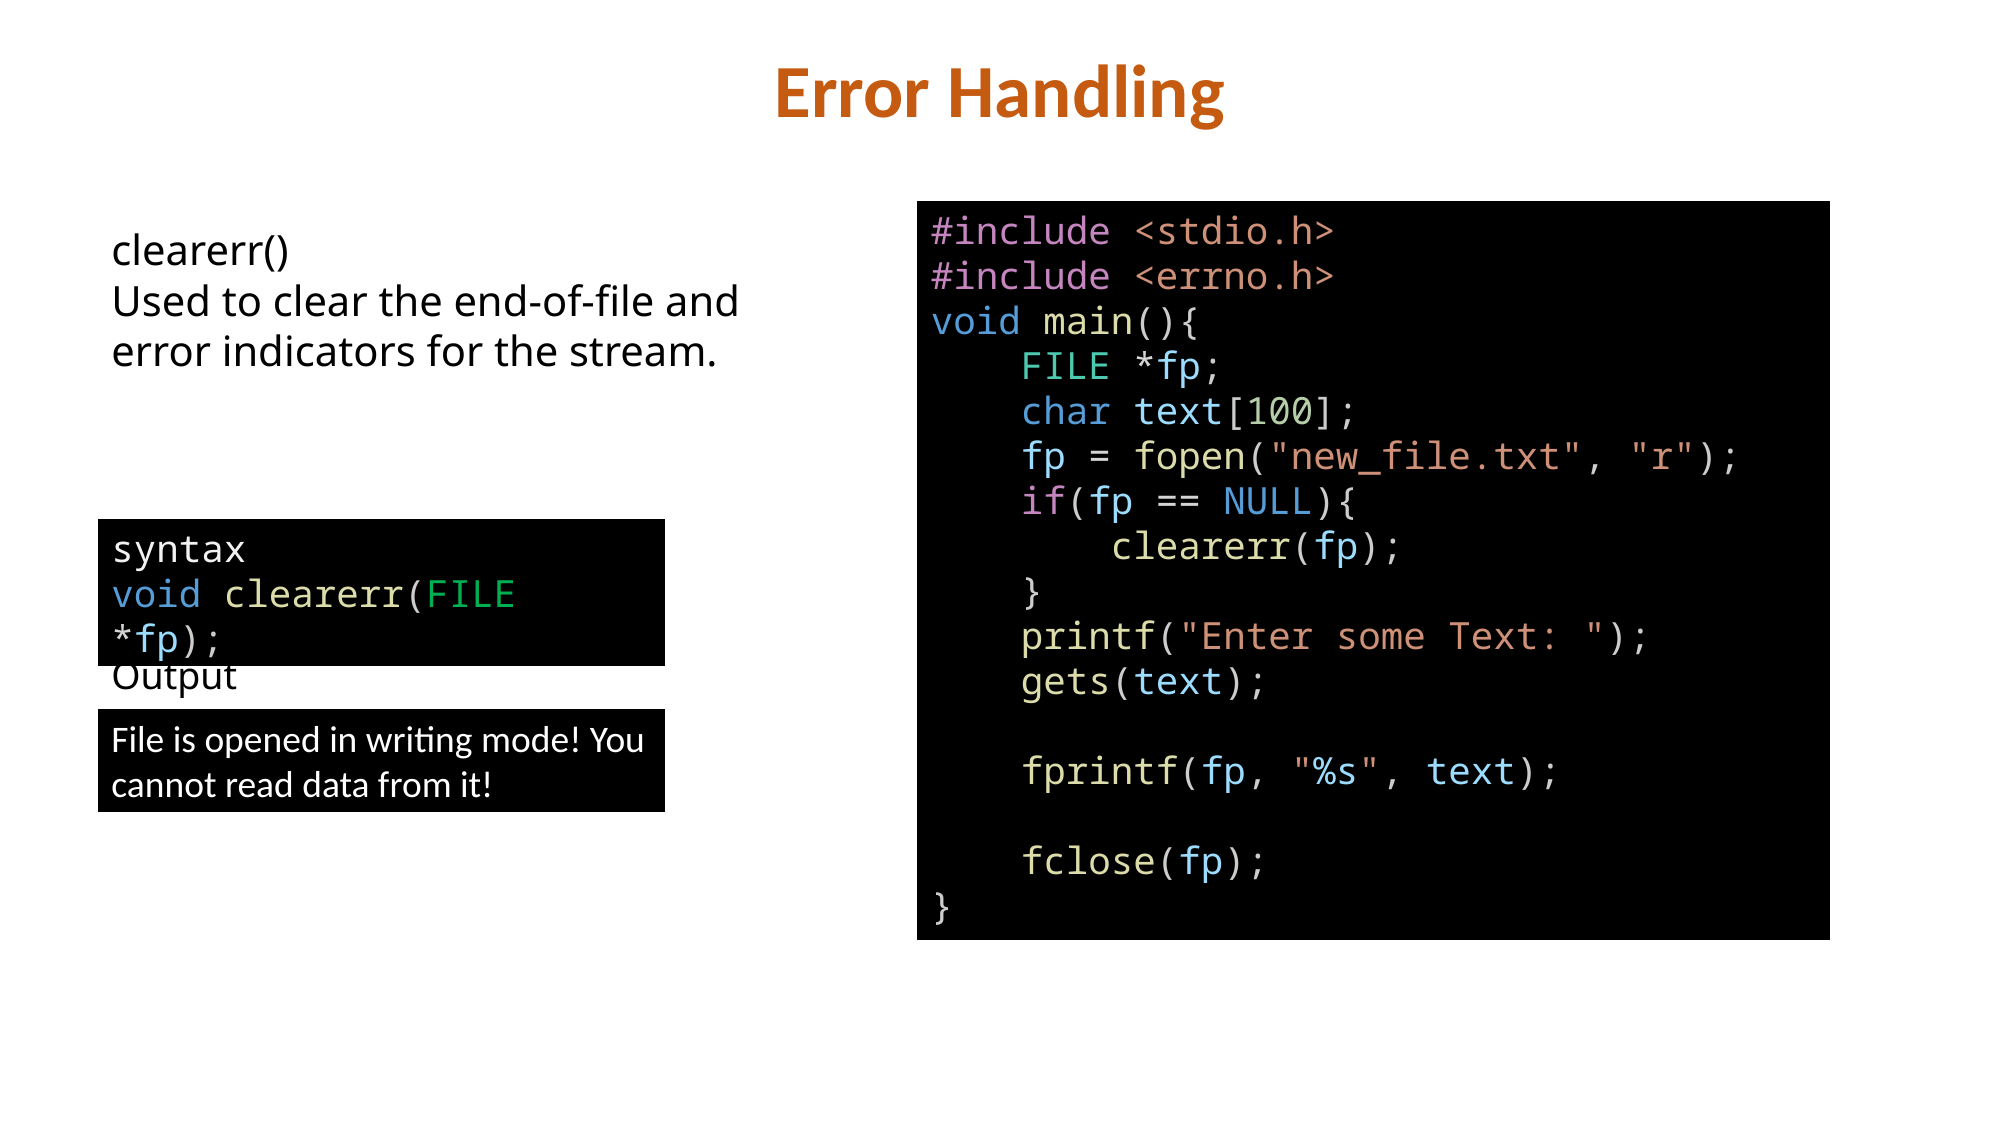

Error Handling
#include <stdio.h>
#include <errno.h>
void main(){
    FILE *fp;
    char text[100];
    fp = fopen("new_file.txt", "r");
    if(fp == NULL){
        clearerr(fp);
    }
    printf("Enter some Text: ");
    gets(text);
    fprintf(fp, "%s", text);
    fclose(fp);
}
clearerr()
Used to clear the end-of-file and error indicators for the stream.
syntax
void clearerr(FILE *fp);
Output
File is opened in writing mode! You cannot read data from it!